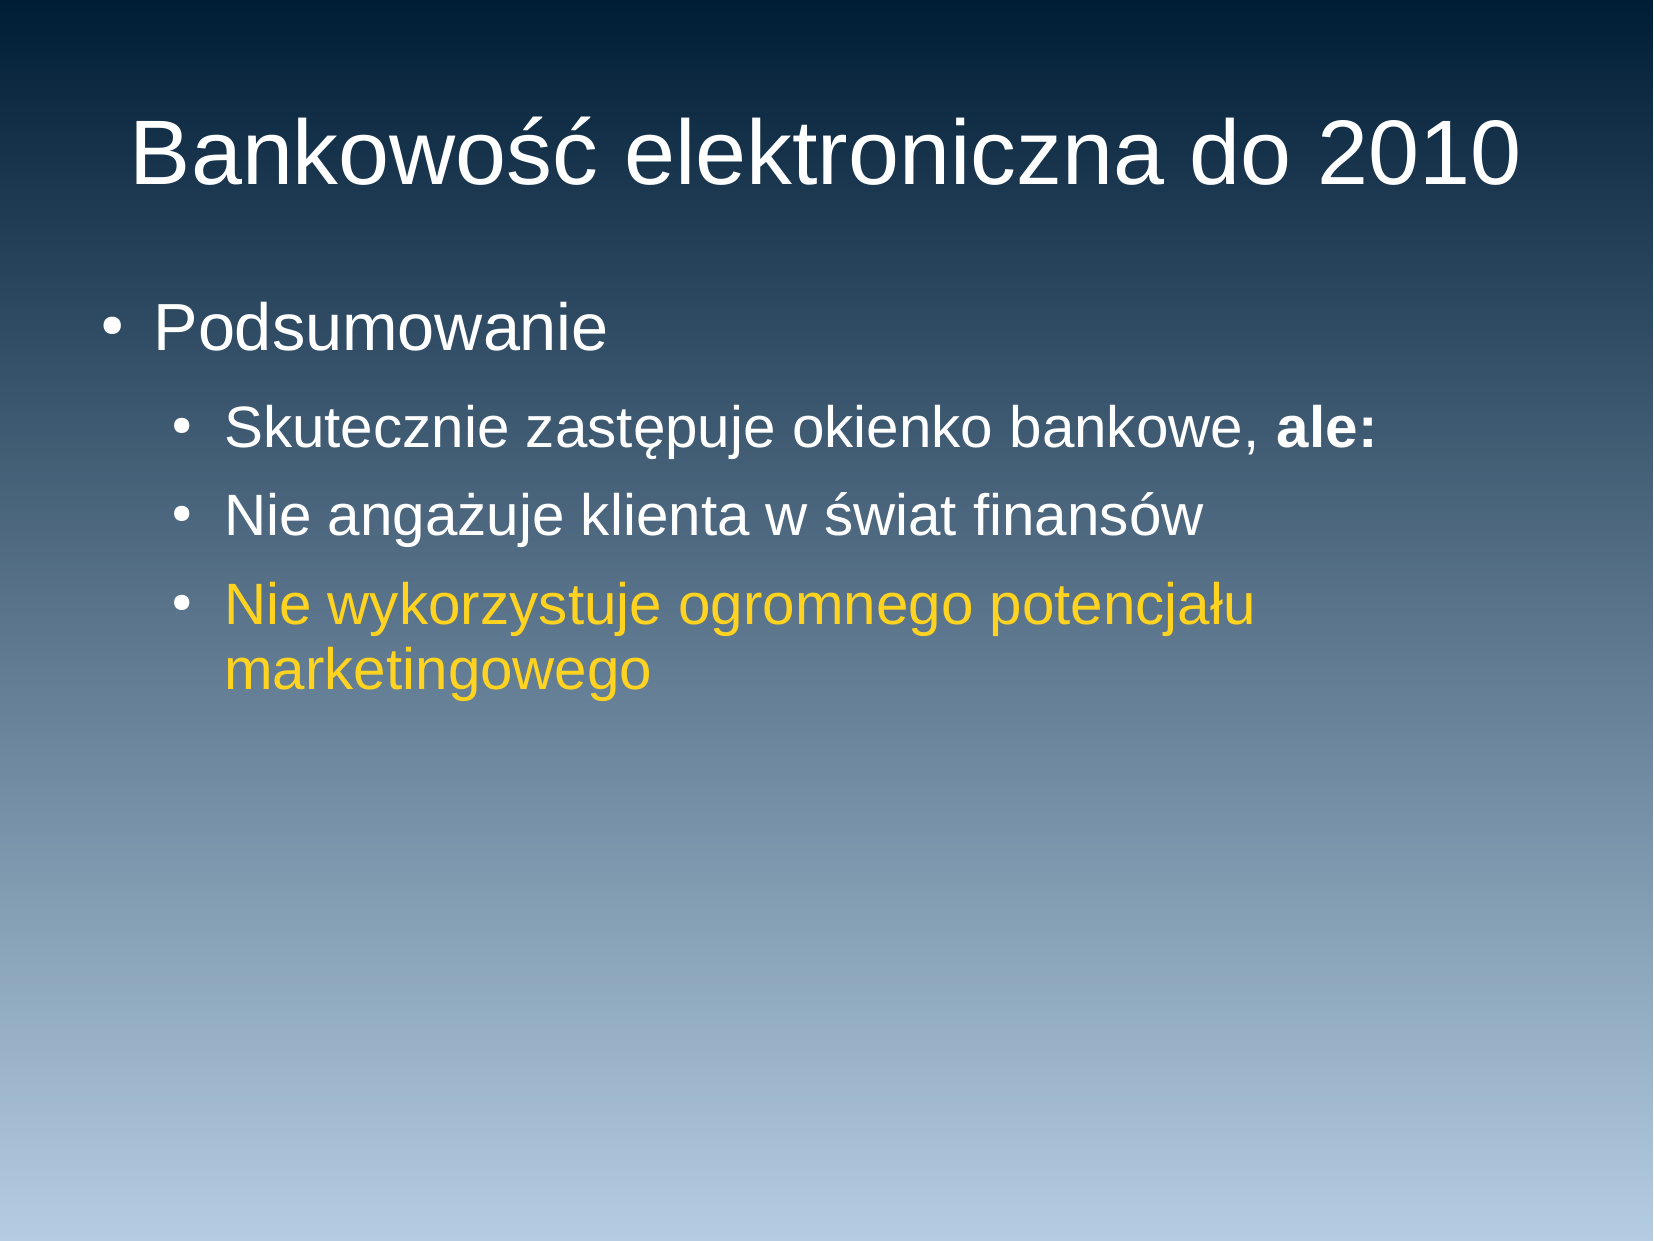

# Bankowość elektroniczna do 2010
Podsumowanie
Skutecznie zastępuje okienko bankowe, ale:
Nie angażuje klienta w świat finansów
Nie wykorzystuje ogromnego potencjału marketingowego